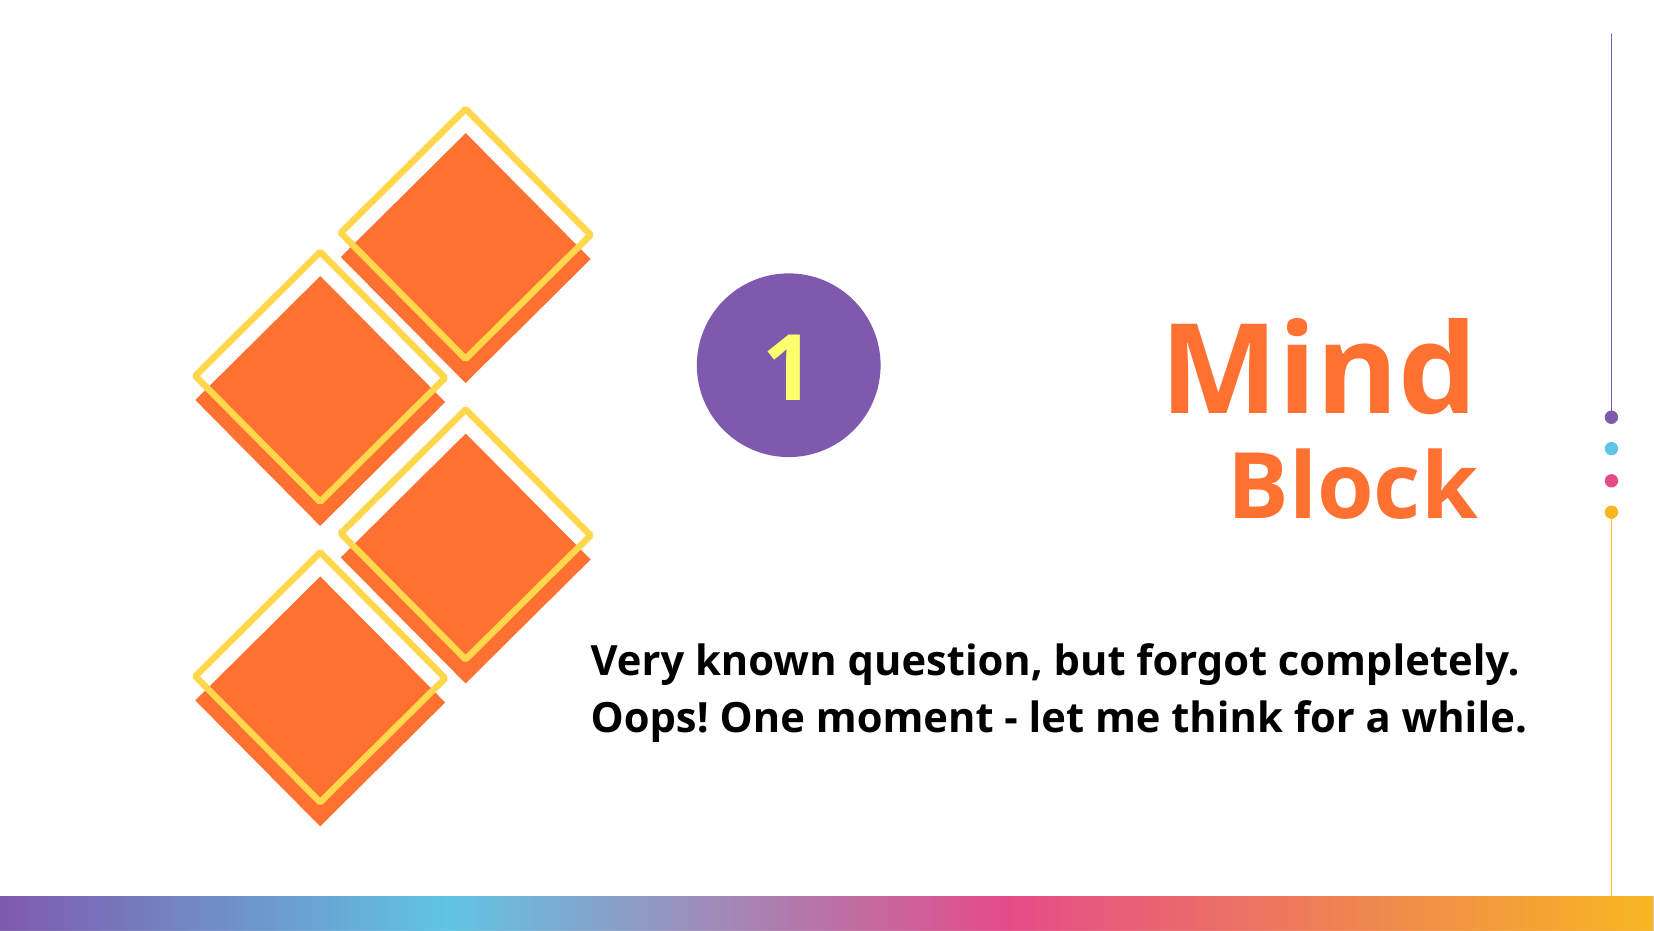

# Mind
1
Block
Very known question, but forgot completely. Oops! One moment - let me think for a while.